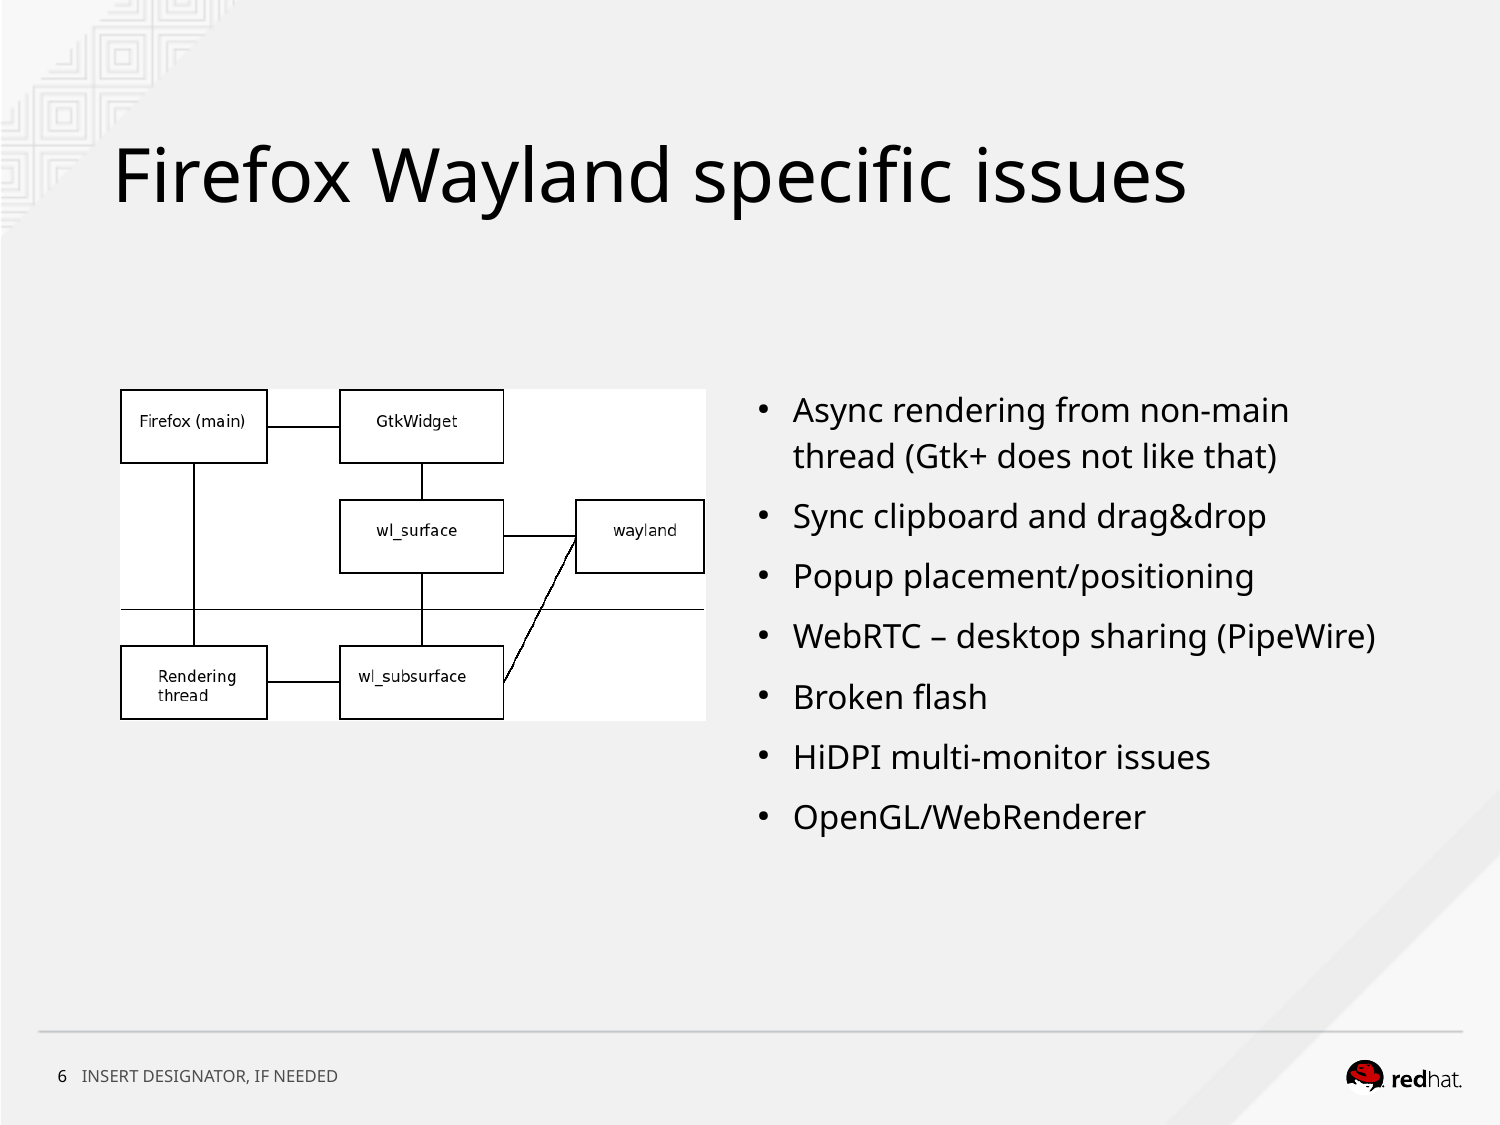

# Firefox Wayland specific issues
Async rendering from non-main thread (Gtk+ does not like that)
Sync clipboard and drag&drop
Popup placement/positioning
WebRTC – desktop sharing (PipeWire)
Broken flash
HiDPI multi-monitor issues
OpenGL/WebRenderer
6
INSERT DESIGNATOR, IF NEEDED